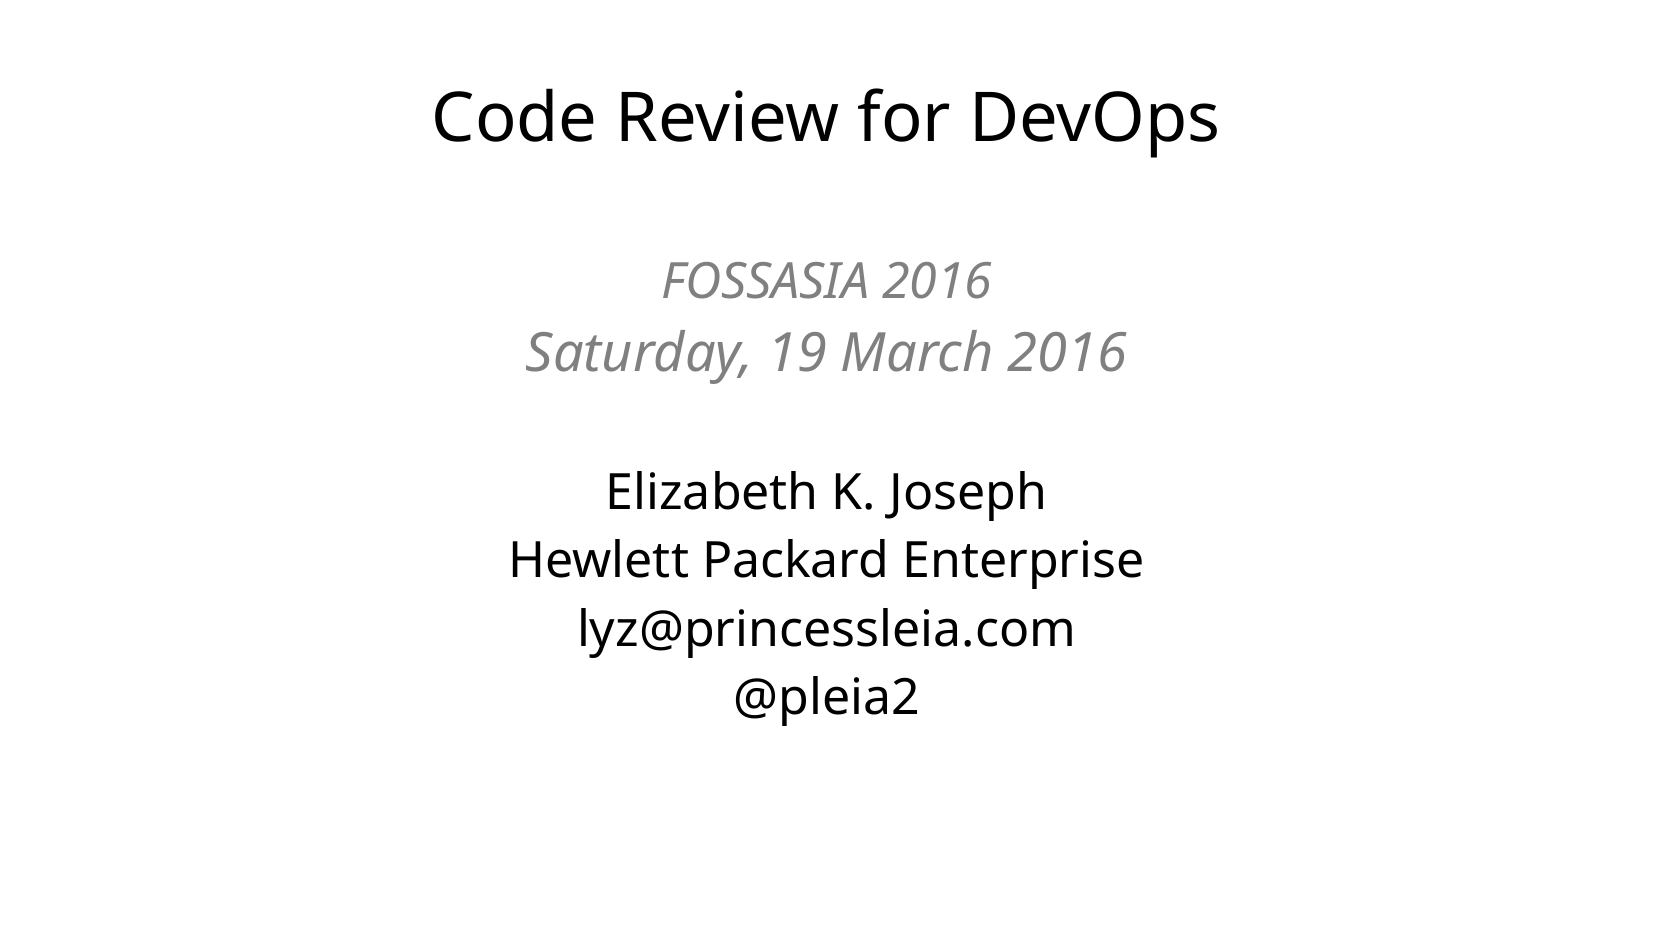

# Code Review for DevOps
FOSSASIA 2016
Saturday, 19 March 2016
Elizabeth K. Joseph
Hewlett Packard Enterprise
lyz@princessleia.com
@pleia2